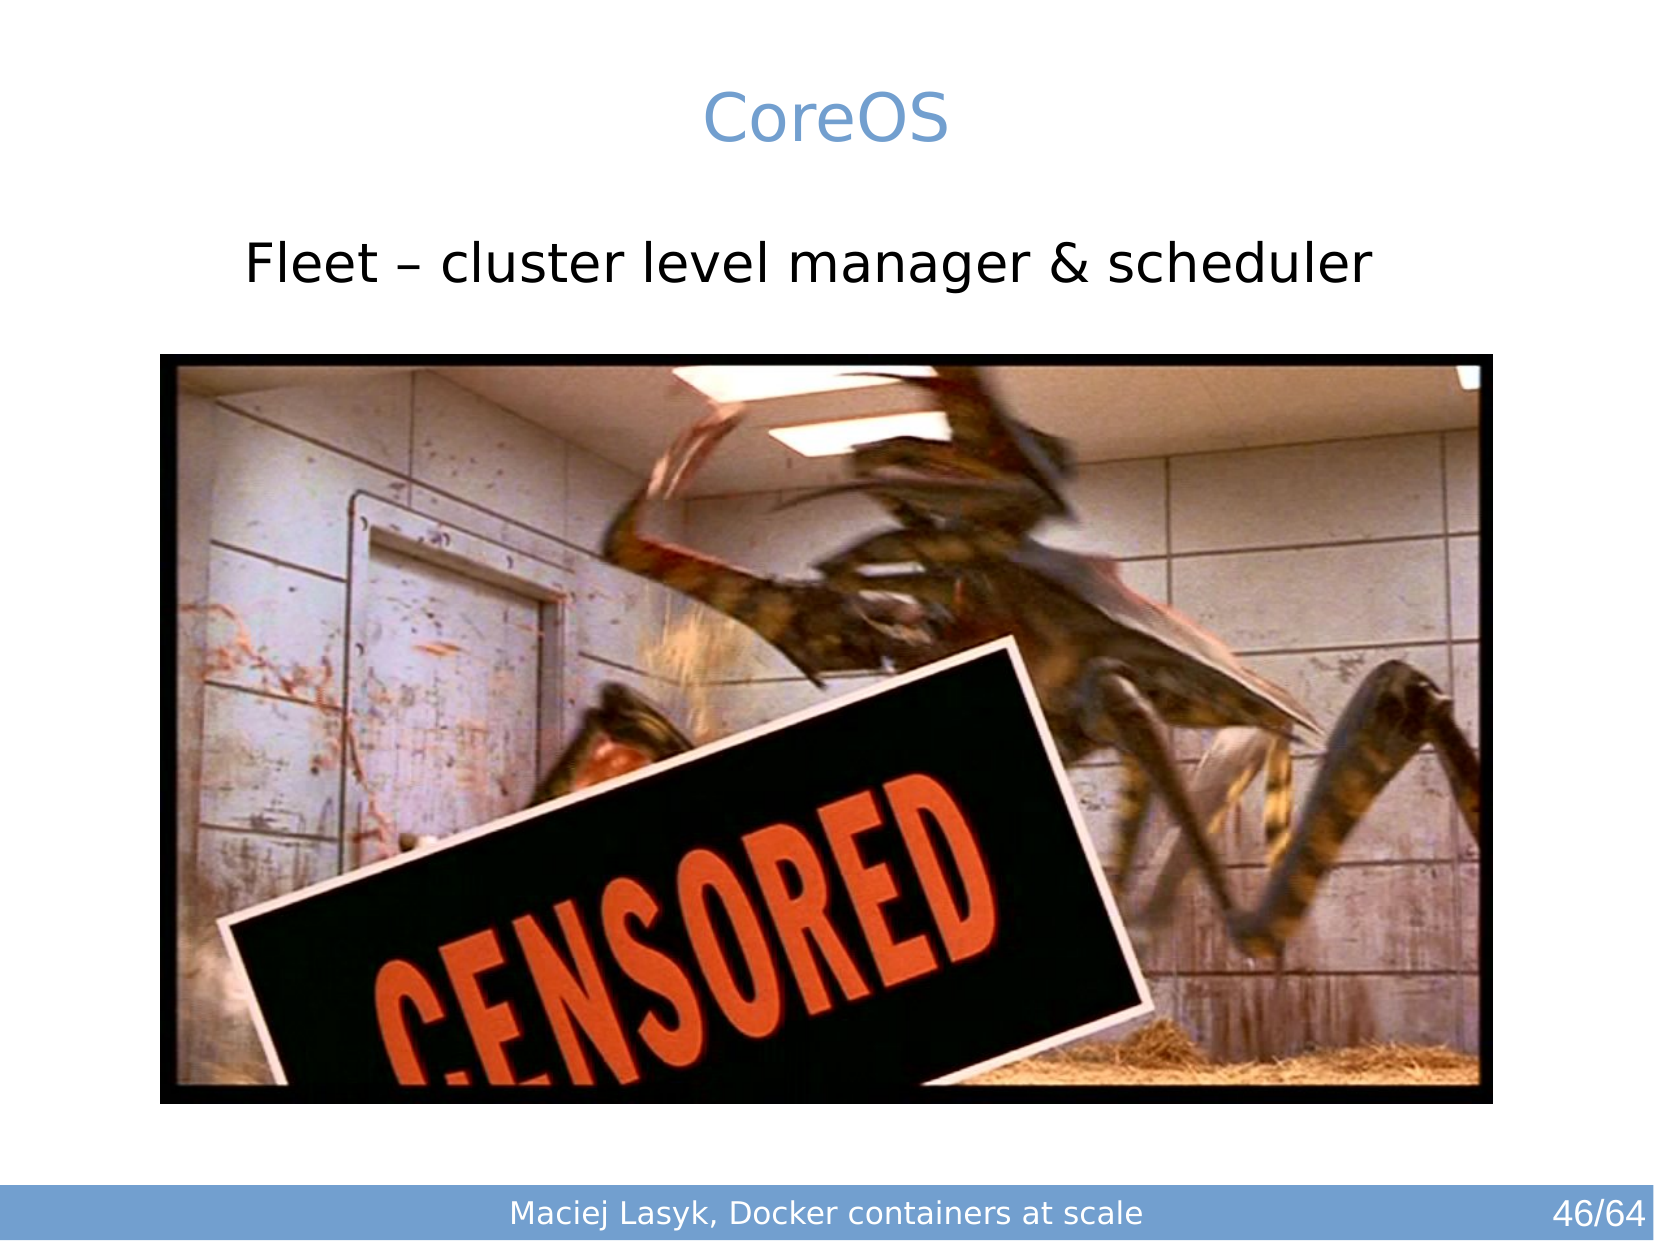

CoreOS
Fleet – cluster level manager & scheduler
 46/64
Maciej Lasyk, Docker containers at scale